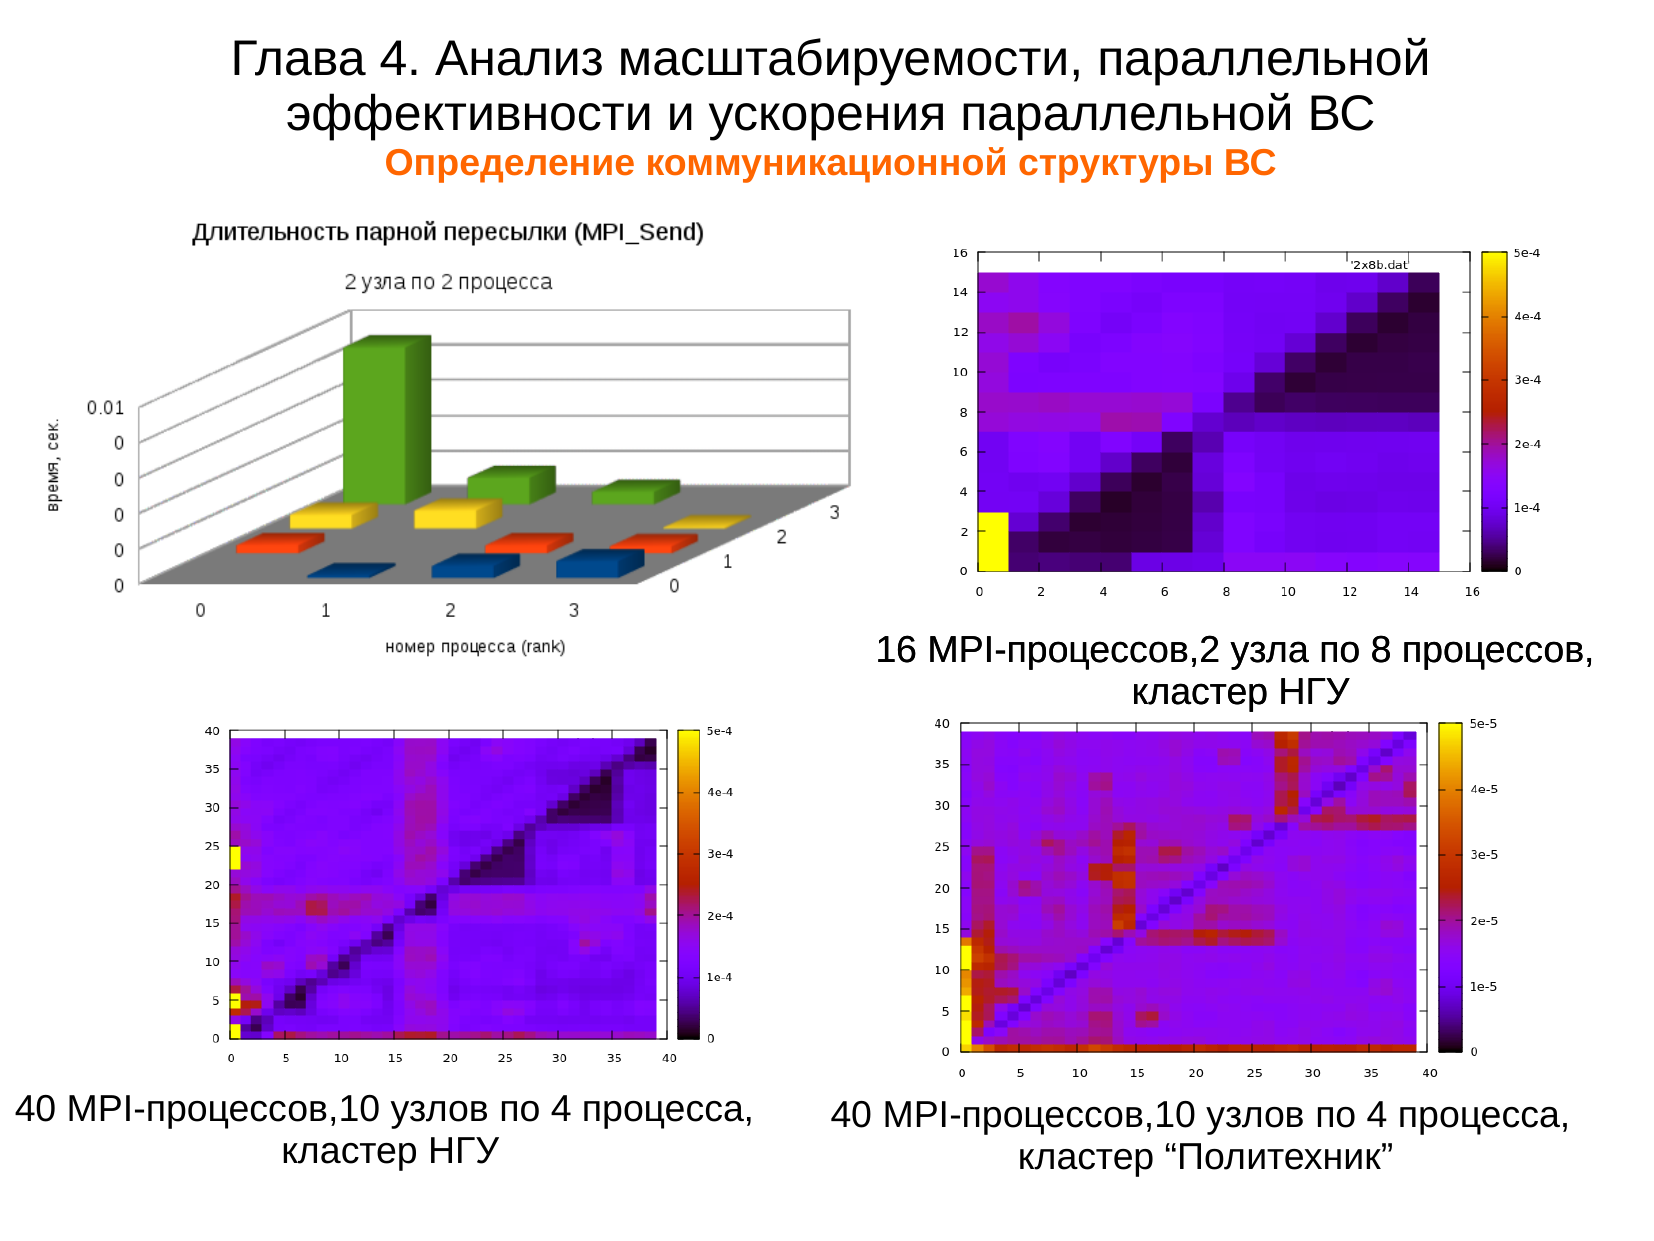

# Глава 4. Анализ масштабируемости, параллельной эффективности и ускорения параллельной ВС Определение коммуникационной структуры ВС
16 MPI-процессов,2 узла по 8 процессов,
кластер НГУ
16 MPI-процессов,2 узла по 8 процессов,
кластер НГУ
40 MPI-процессов,10 узлов по 4 процесса,
кластер НГУ
40 MPI-процессов,10 узлов по 4 процесса,
кластер “Политехник”